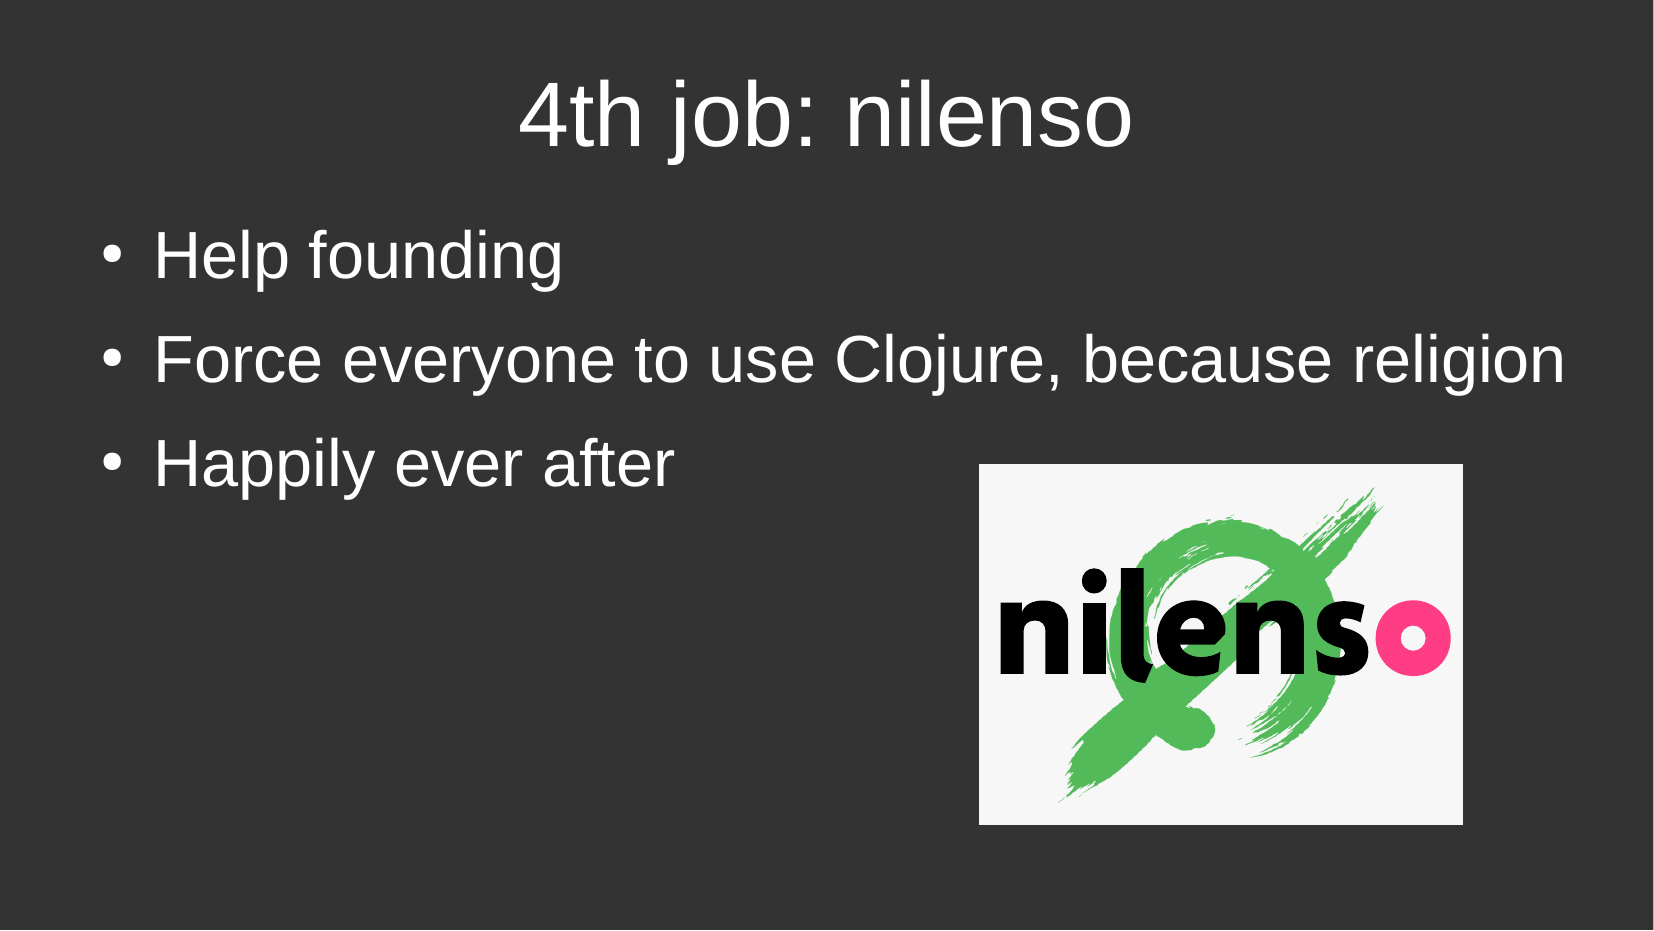

# 4th job: nilenso
Help founding
Force everyone to use Clojure, because religion
Happily ever after